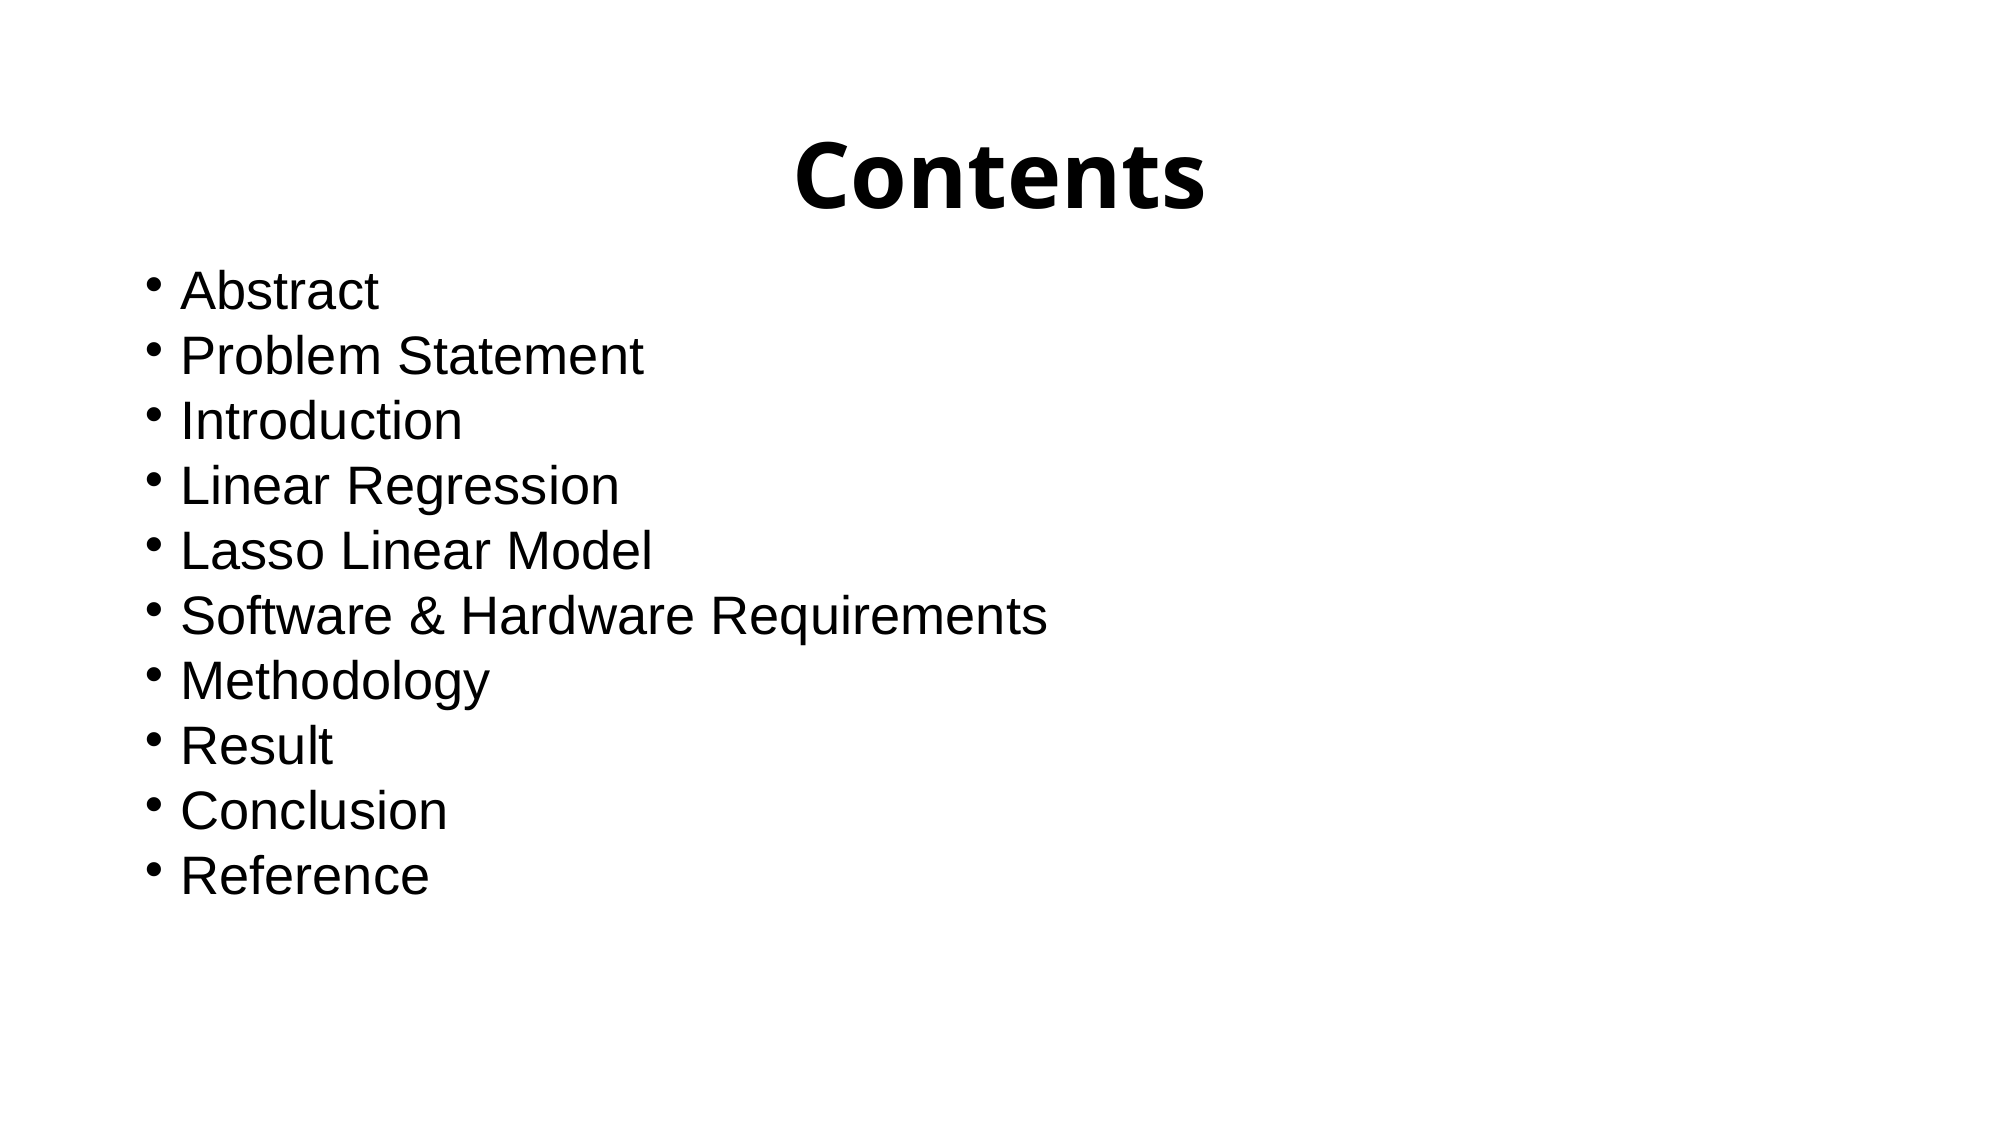

Contents
Abstract
Problem Statement
Introduction
Linear Regression
Lasso Linear Model
Software & Hardware Requirements
Methodology
Result
Conclusion
Reference